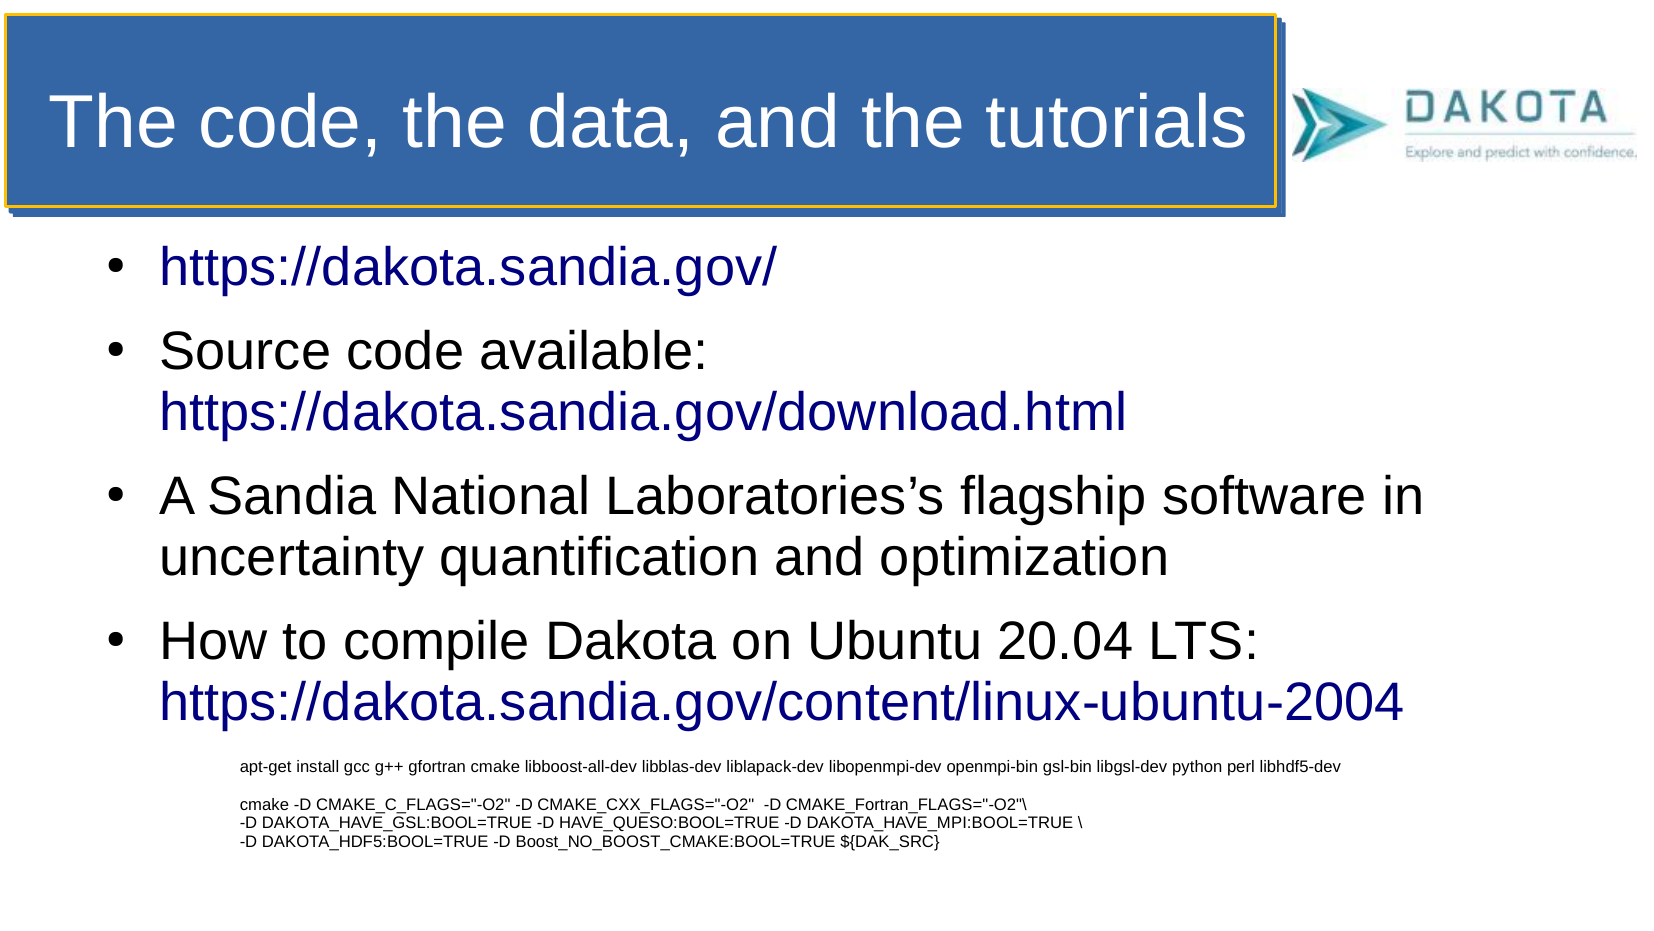

# The code, the data, and the tutorials
https://dakota.sandia.gov/
Source code available: https://dakota.sandia.gov/download.html
A Sandia National Laboratories’s flagship software in uncertainty quantification and optimization
How to compile Dakota on Ubuntu 20.04 LTS: https://dakota.sandia.gov/content/linux-ubuntu-2004
apt-get install gcc g++ gfortran cmake libboost-all-dev libblas-dev liblapack-dev libopenmpi-dev openmpi-bin gsl-bin libgsl-dev python perl libhdf5-dev
cmake -D CMAKE_C_FLAGS="-O2" -D CMAKE_CXX_FLAGS="-O2" -D CMAKE_Fortran_FLAGS="-O2"\
-D DAKOTA_HAVE_GSL:BOOL=TRUE -D HAVE_QUESO:BOOL=TRUE -D DAKOTA_HAVE_MPI:BOOL=TRUE \
-D DAKOTA_HDF5:BOOL=TRUE -D Boost_NO_BOOST_CMAKE:BOOL=TRUE ${DAK_SRC}